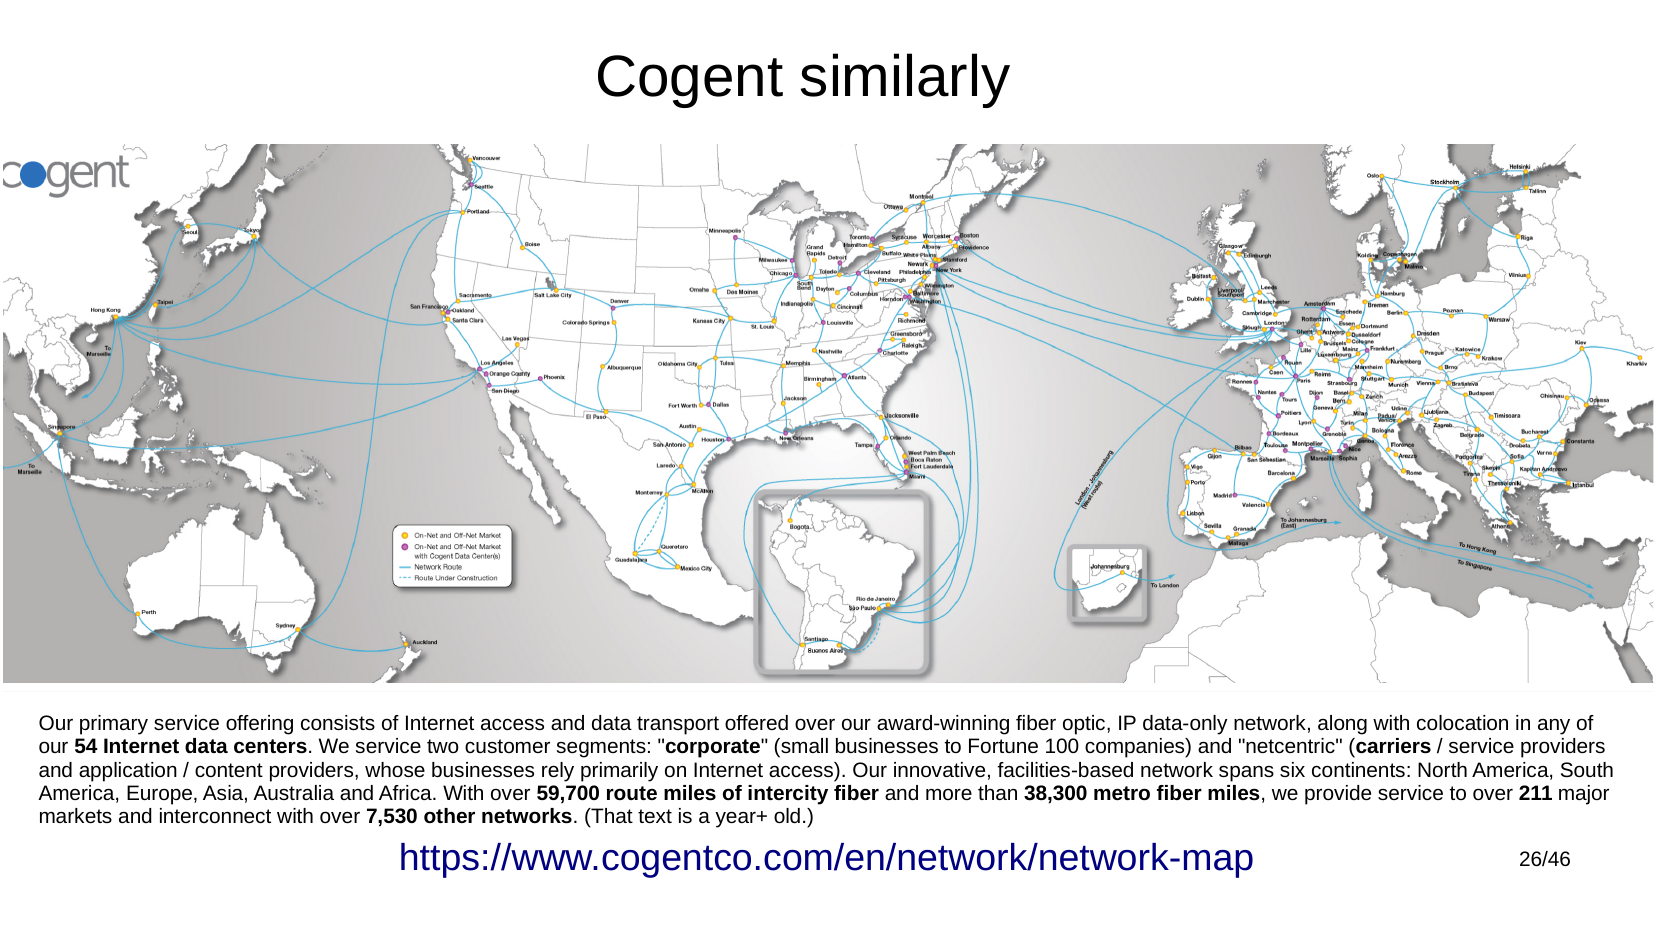

# Cogent similarly
Our primary service offering consists of Internet access and data transport offered over our award-winning fiber optic, IP data-only network, along with colocation in any of our 54 Internet data centers. We service two customer segments: "corporate" (small businesses to Fortune 100 companies) and "netcentric" (carriers / service providers and application / content providers, whose businesses rely primarily on Internet access). Our innovative, facilities-based network spans six continents: North America, South America, Europe, Asia, Australia and Africa. With over 59,700 route miles of intercity fiber and more than 38,300 metro fiber miles, we provide service to over 211 major markets and interconnect with over 7,530 other networks. (That text is a year+ old.)
https://www.cogentco.com/en/network/network-map
26